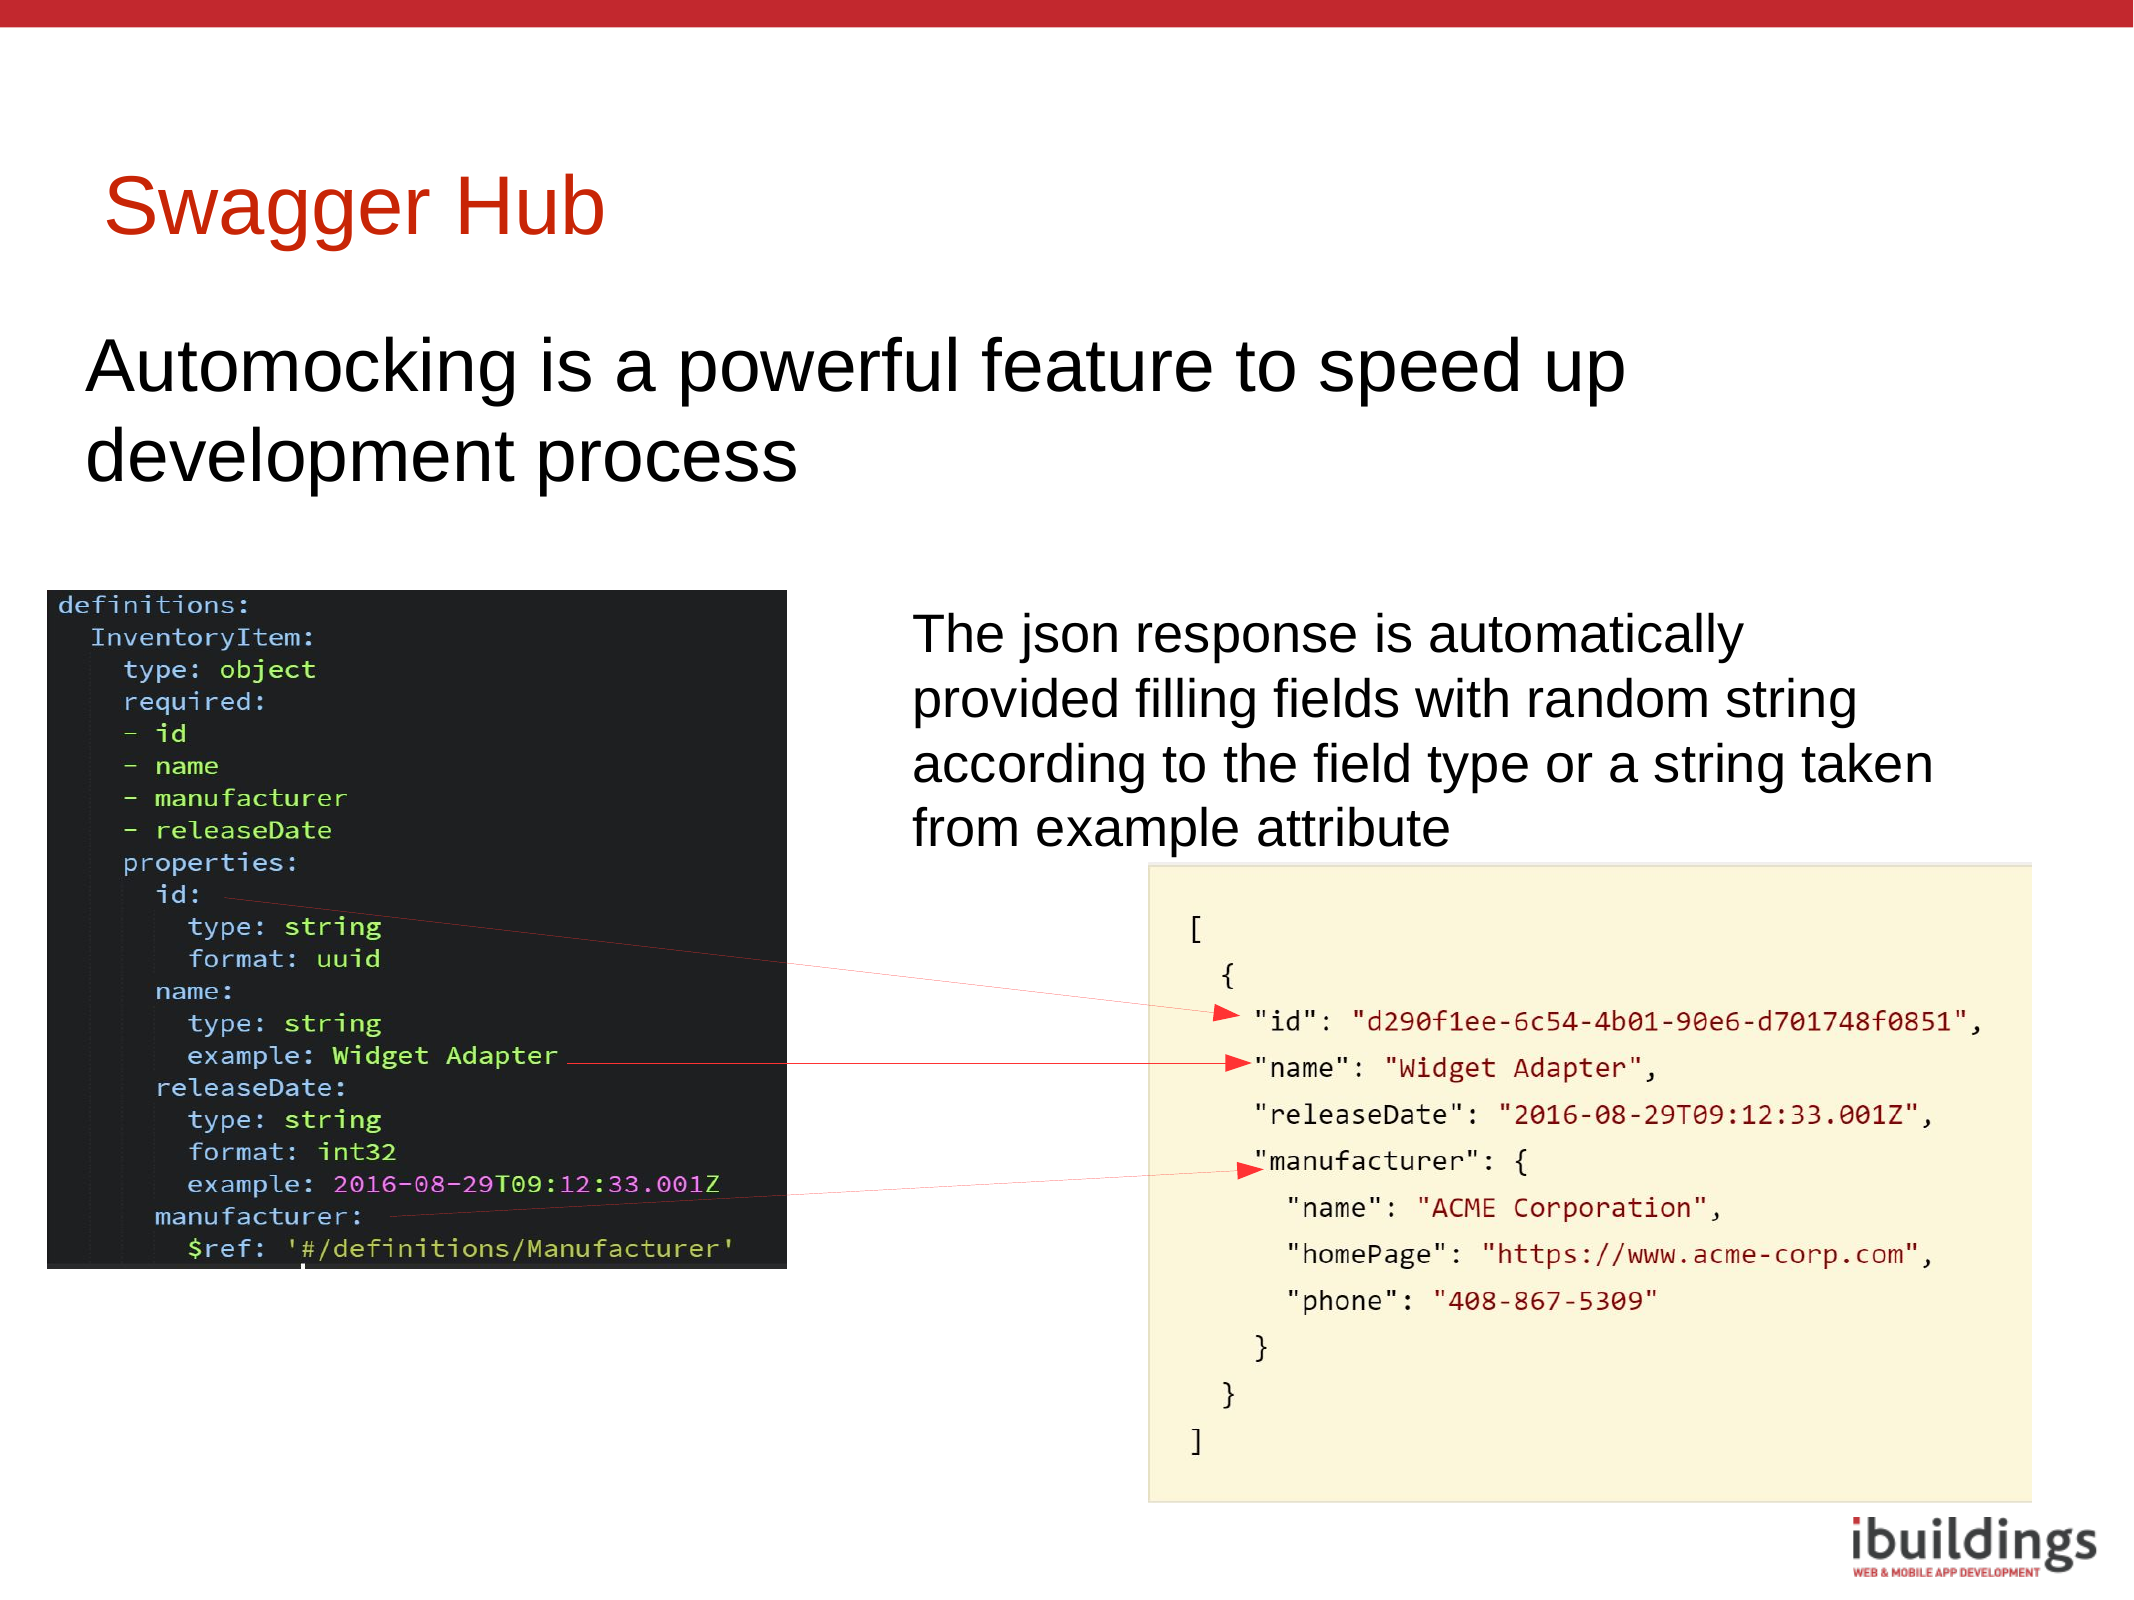

# Swagger Hub
Automocking is a powerful feature to speed up development process
The json response is automatically provided filling fields with random string according to the field type or a string taken from example attribute